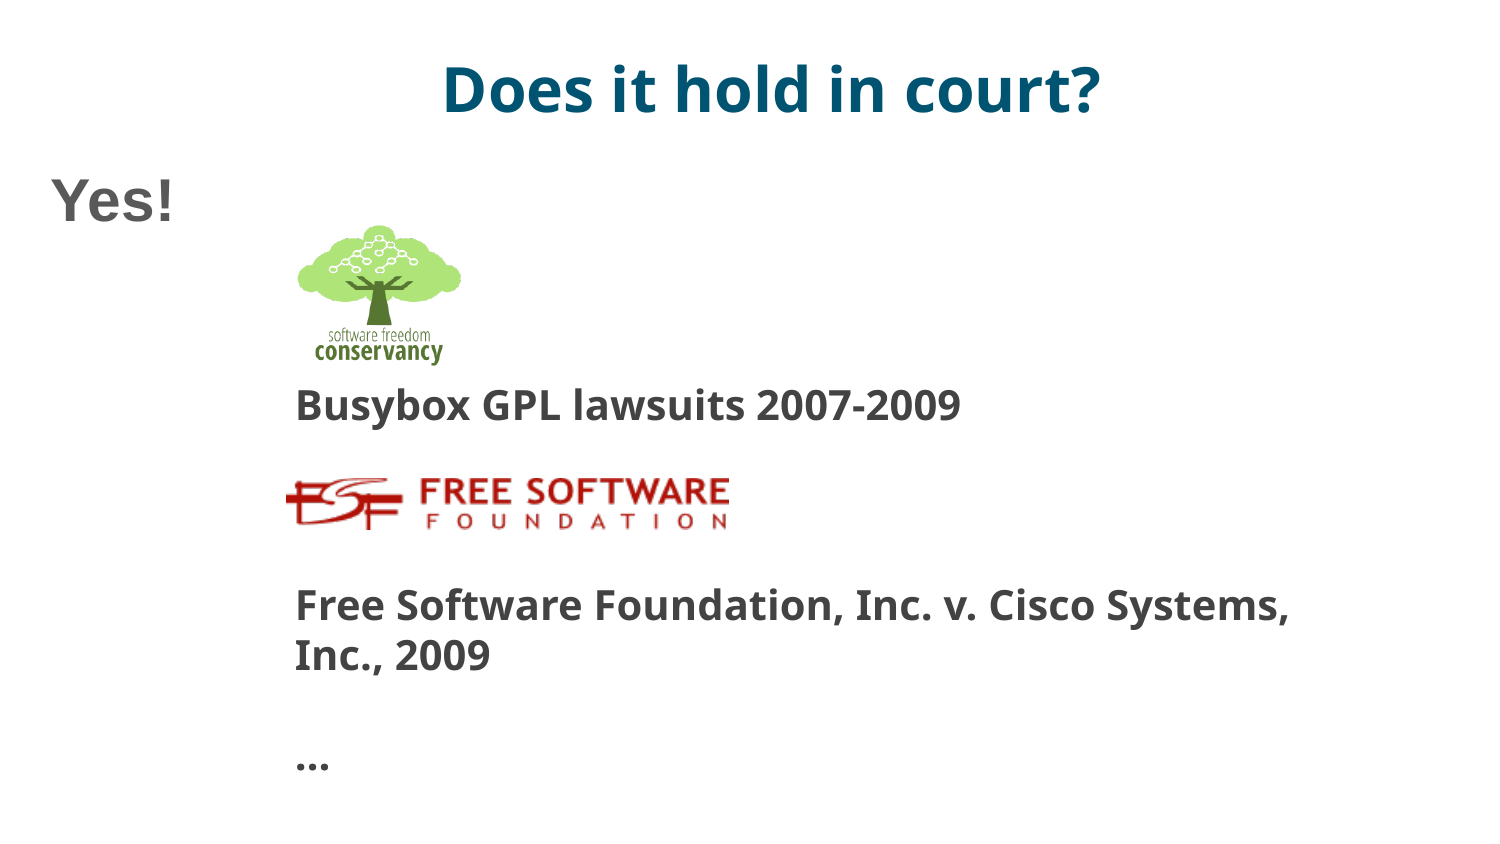

Does it hold in court?
Yes!
Busybox GPL lawsuits 2007-2009
Free Software Foundation, Inc. v. Cisco Systems, Inc., 2009
…